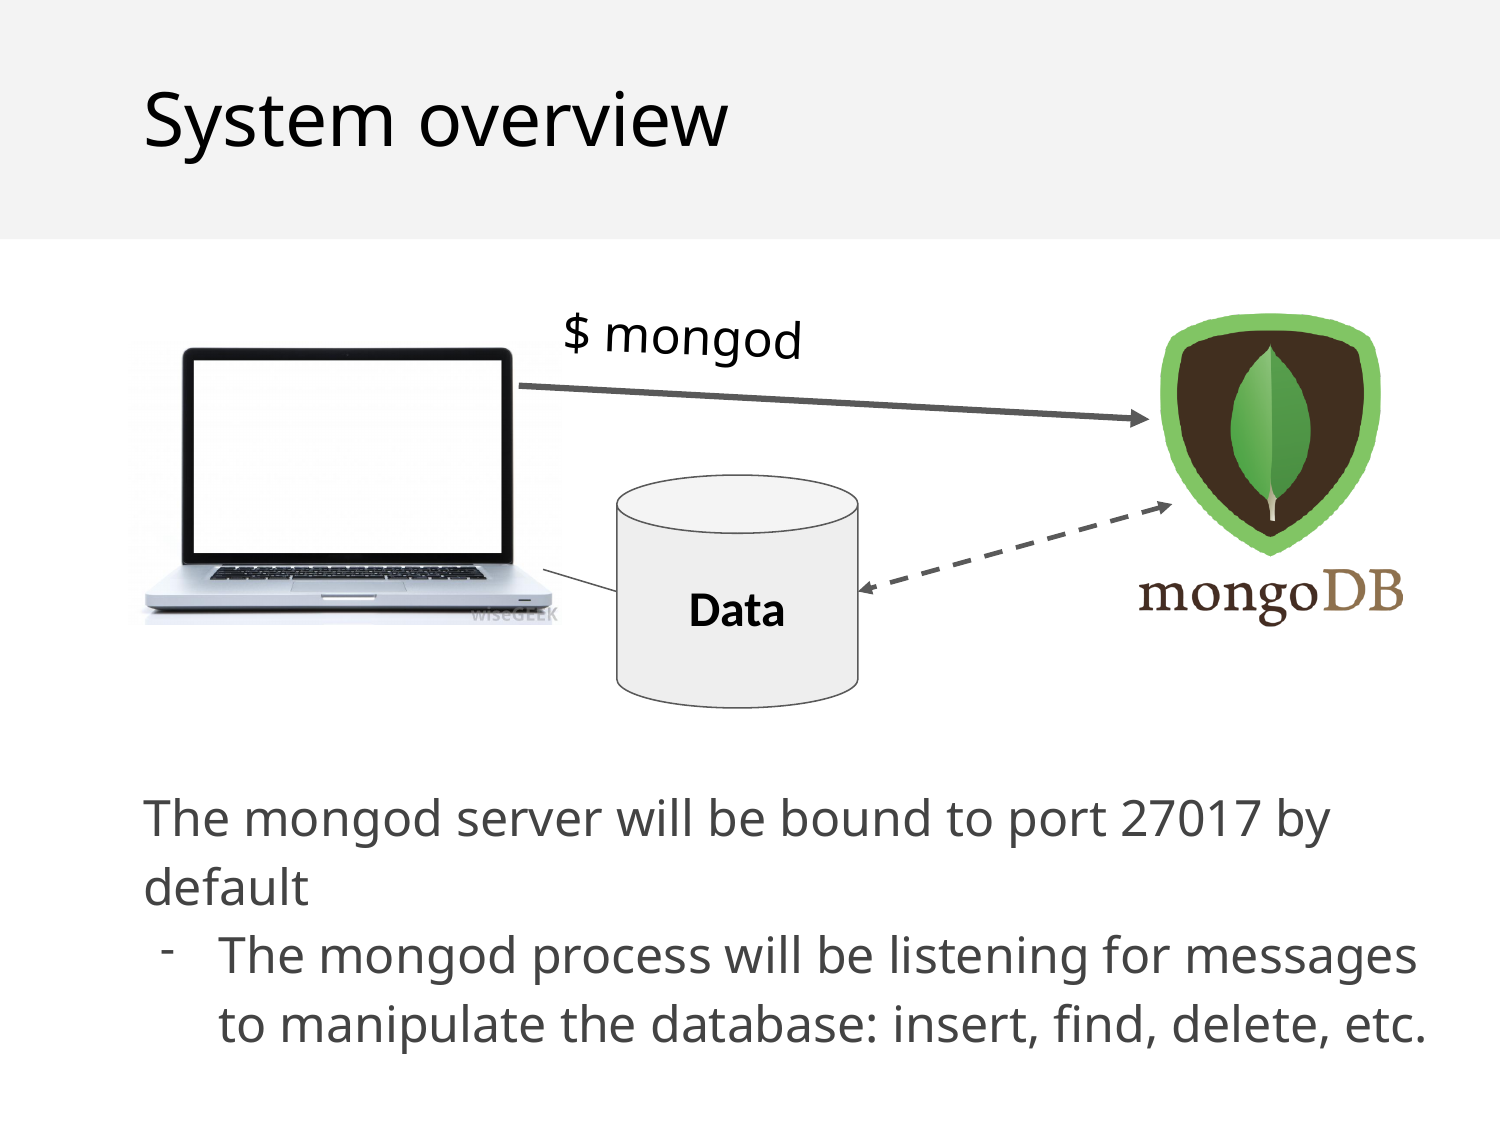

# System overview
$ mongod
Data
The mongod server will be bound to port 27017 by default
The mongod process will be listening for messages to manipulate the database: insert, find, delete, etc.